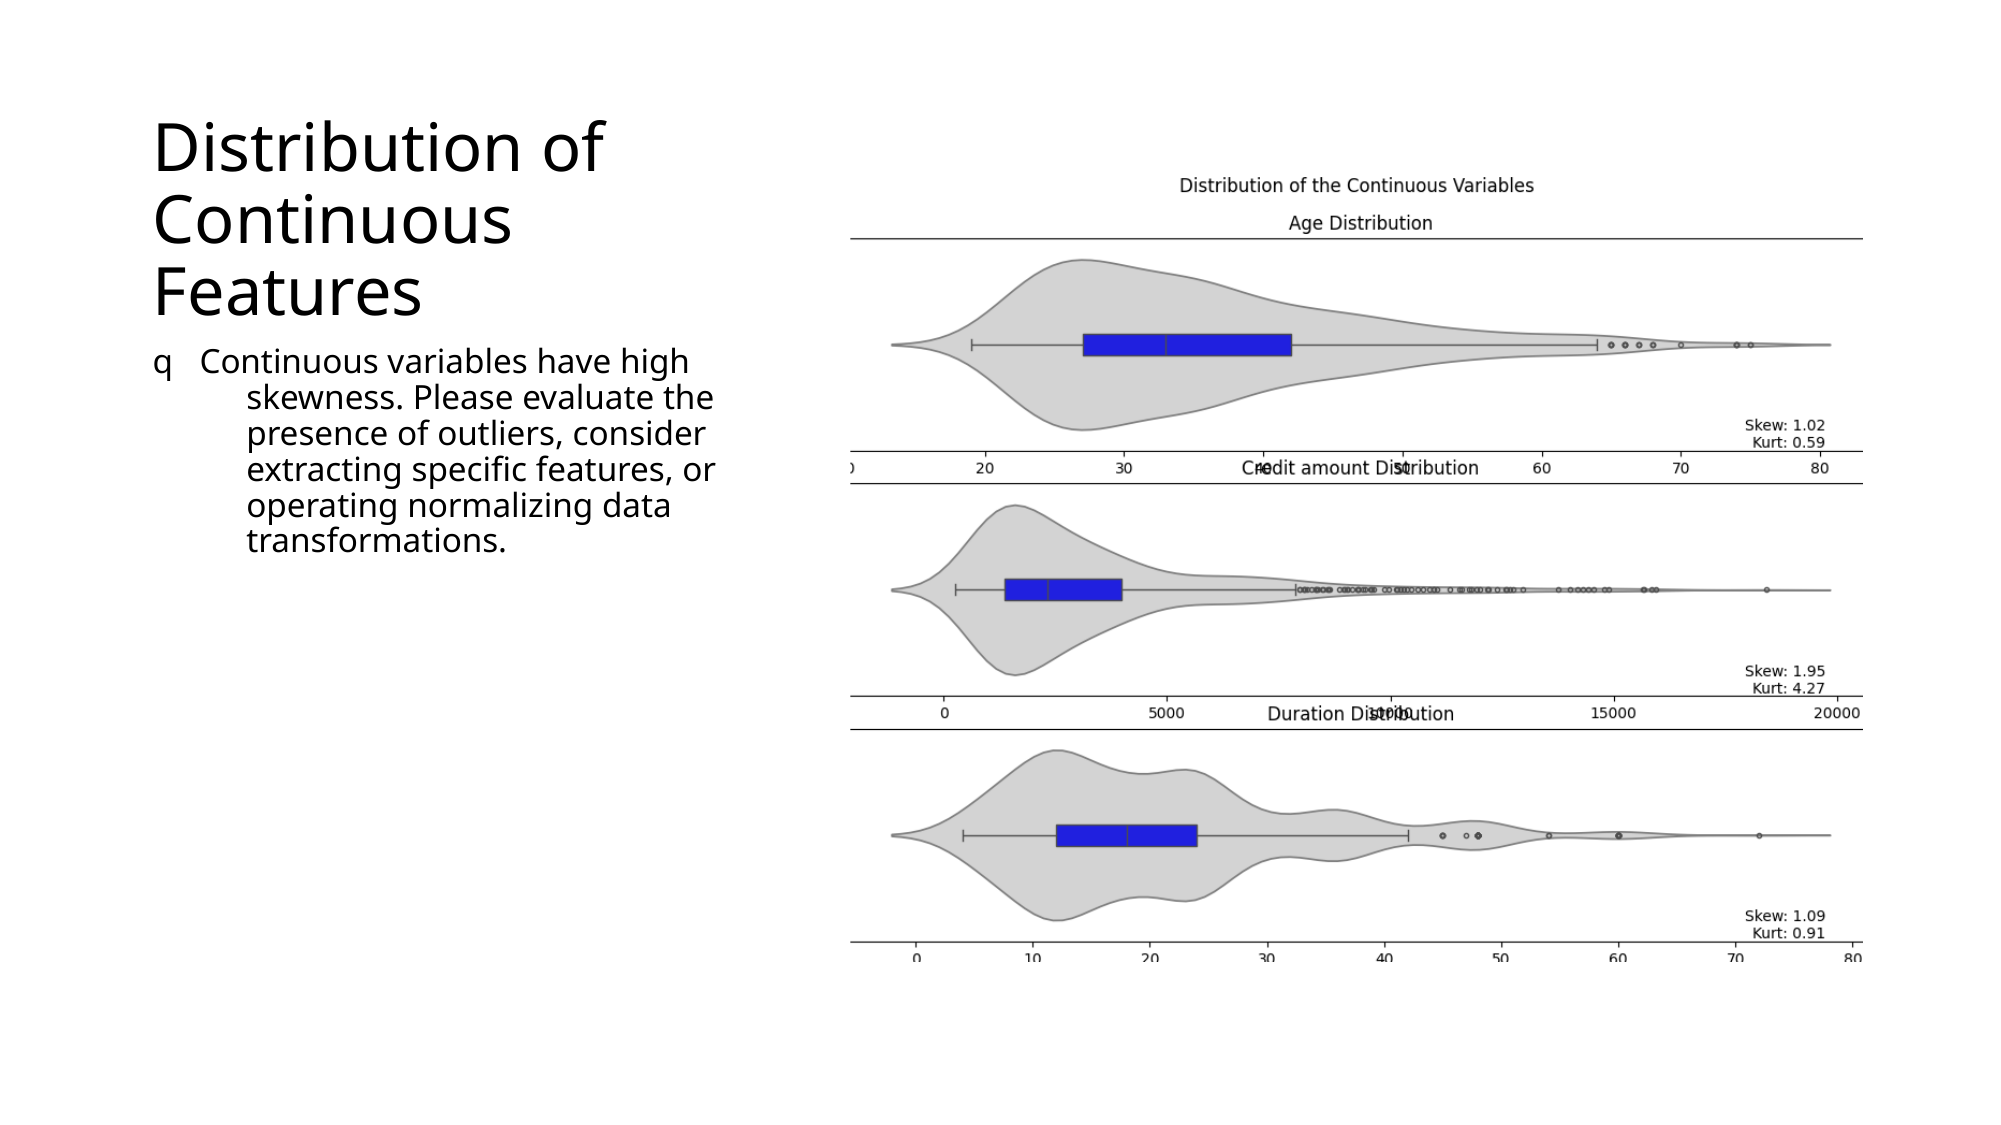

# Distribution of Continuous Features
Continuous variables have high skewness. Please evaluate the presence of outliers, consider extracting specific features, or operating normalizing data transformations.